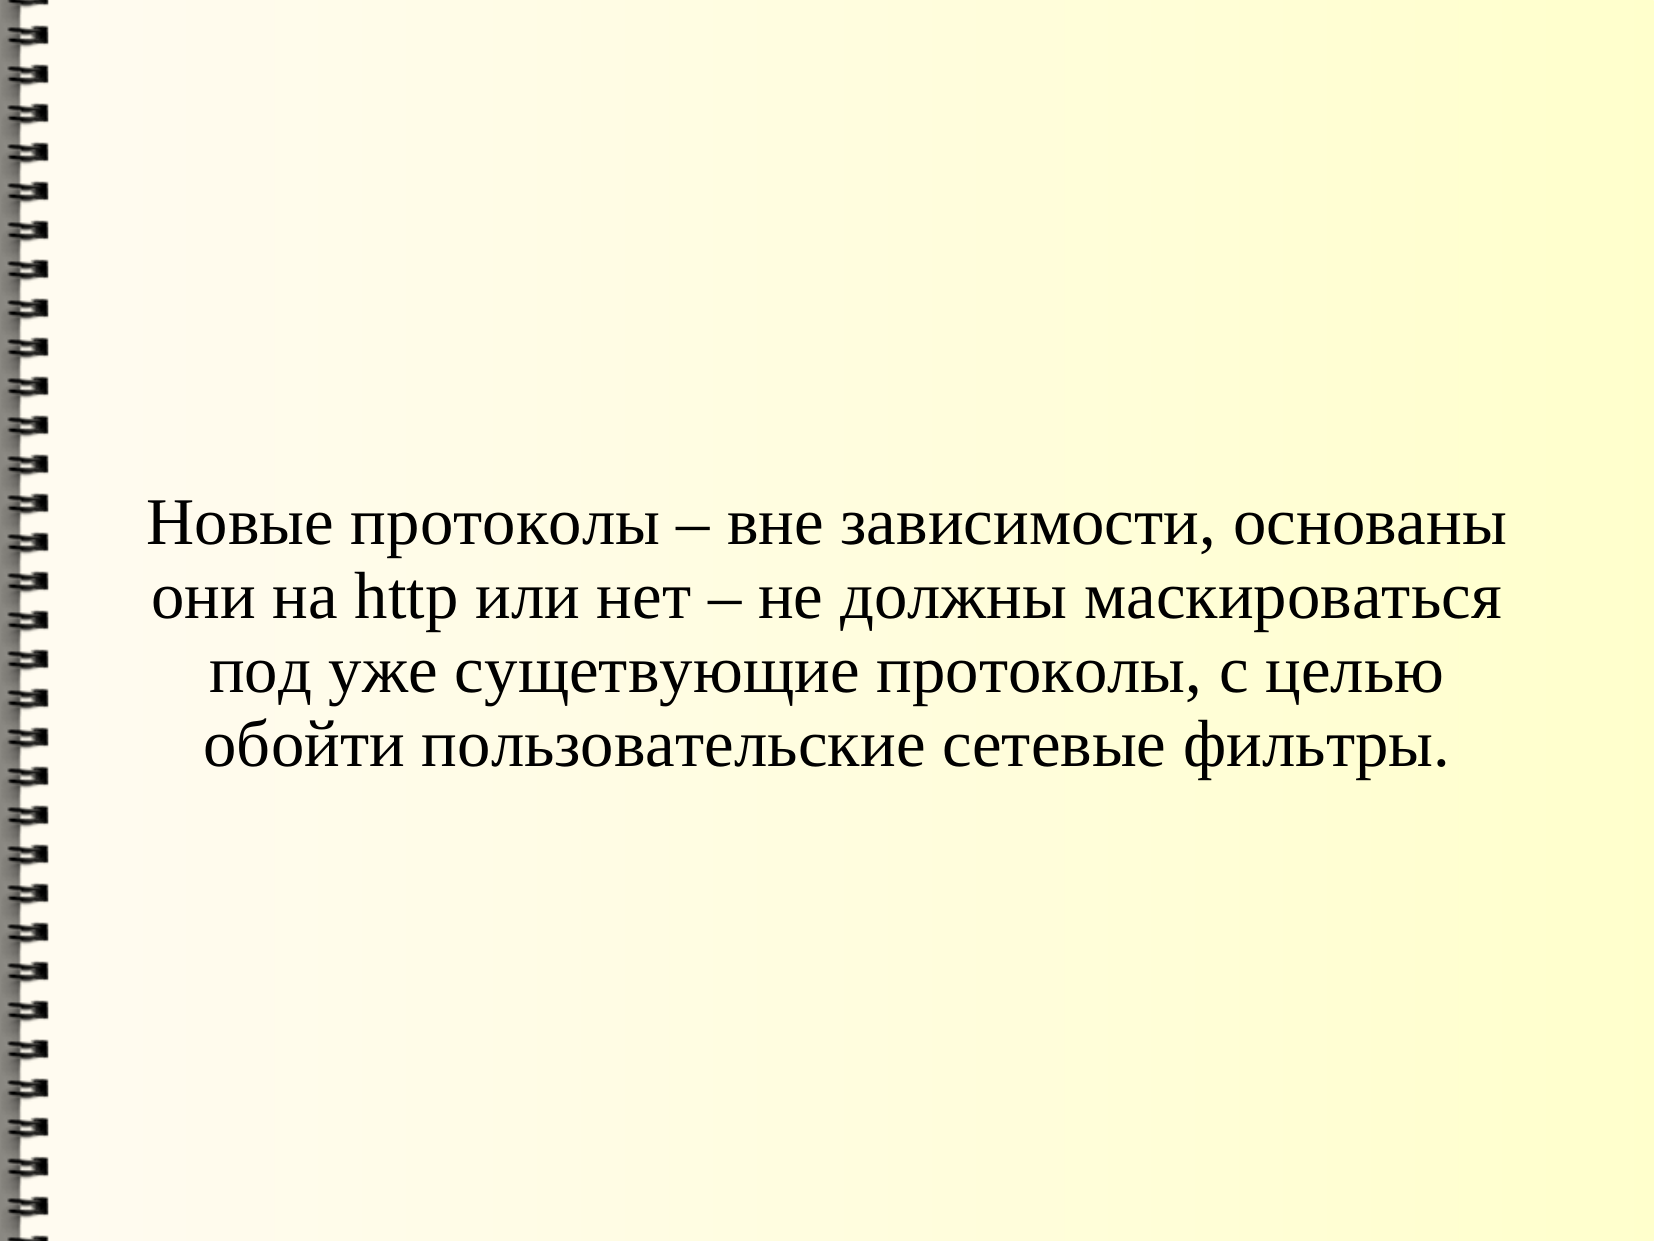

# Новые протоколы – вне зависимости, основаны они на http или нет – не должны маскироваться под уже сущетвующие протоколы, с целью обойти пользовательские сетевые фильтры.